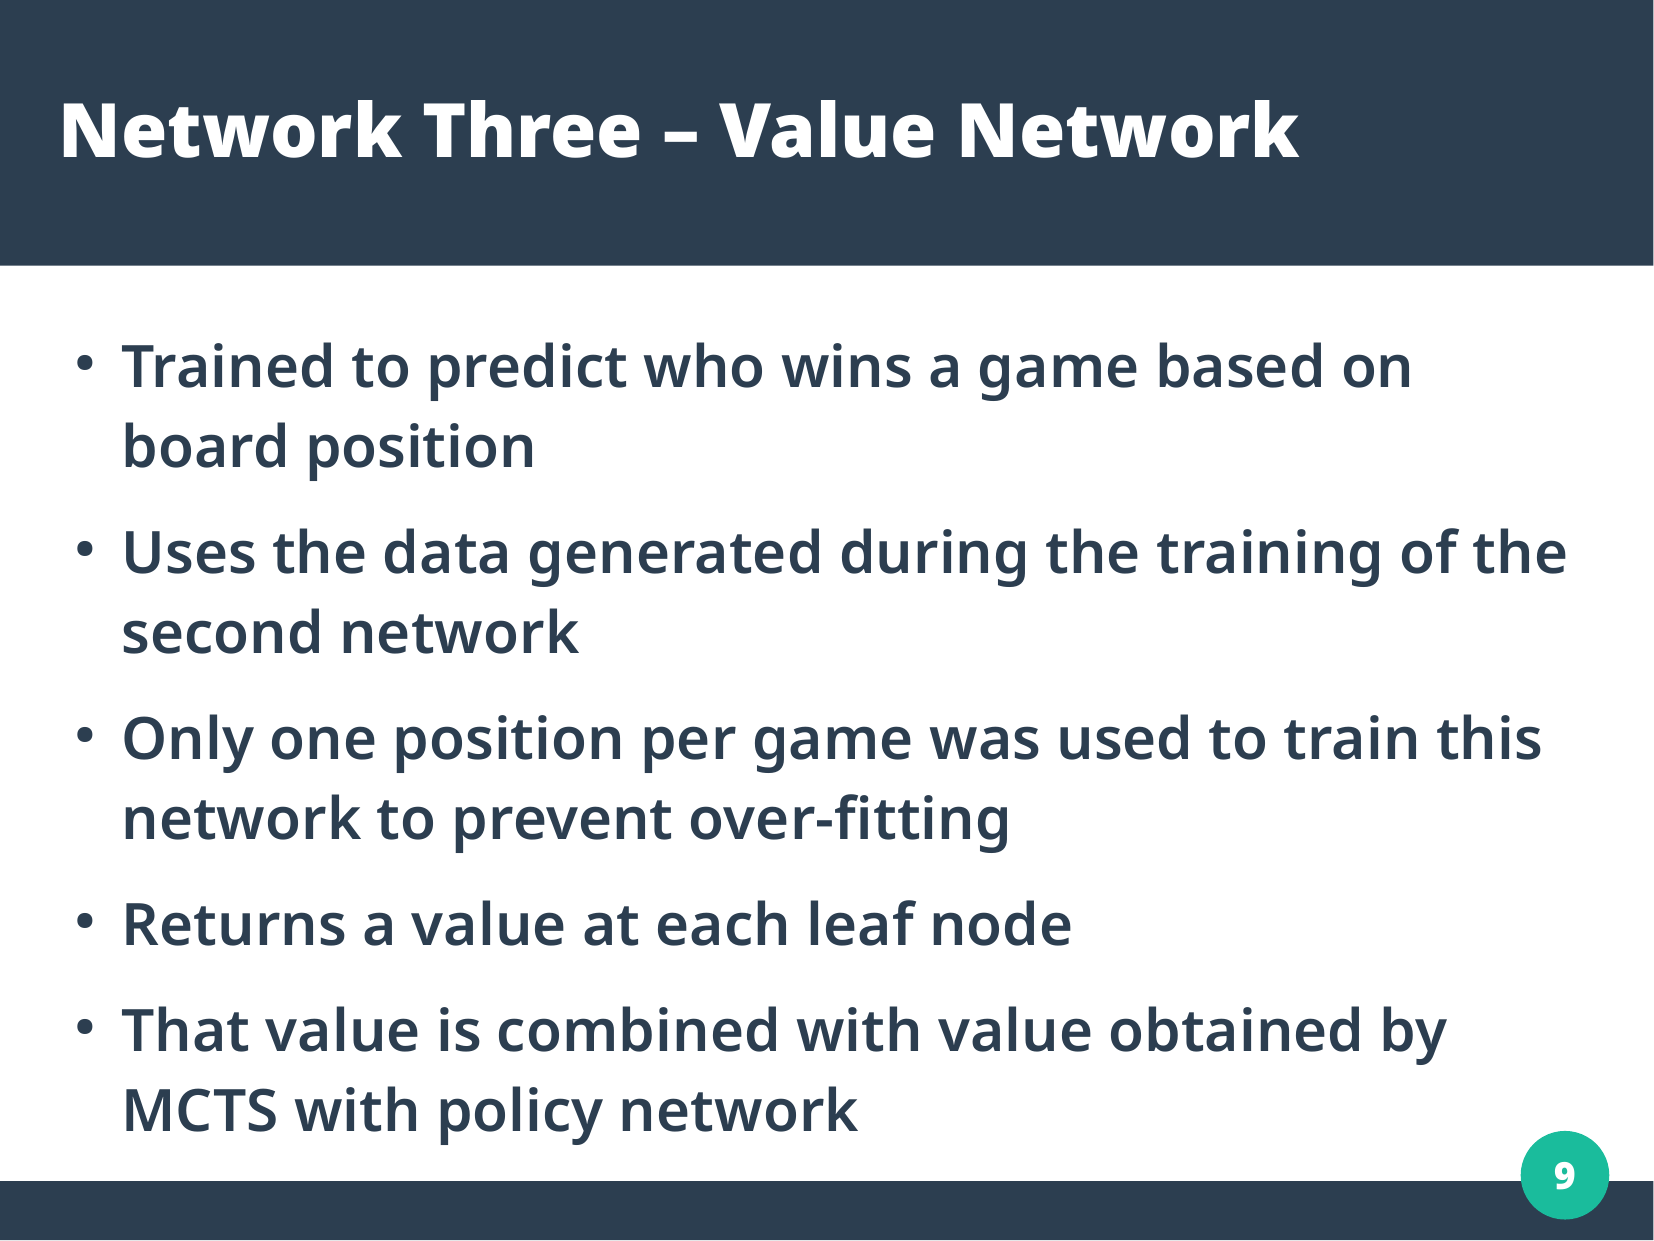

# Network Three – Value Network
Trained to predict who wins a game based on board position
Uses the data generated during the training of the second network
Only one position per game was used to train this network to prevent over-fitting
Returns a value at each leaf node
That value is combined with value obtained by MCTS with policy network
9